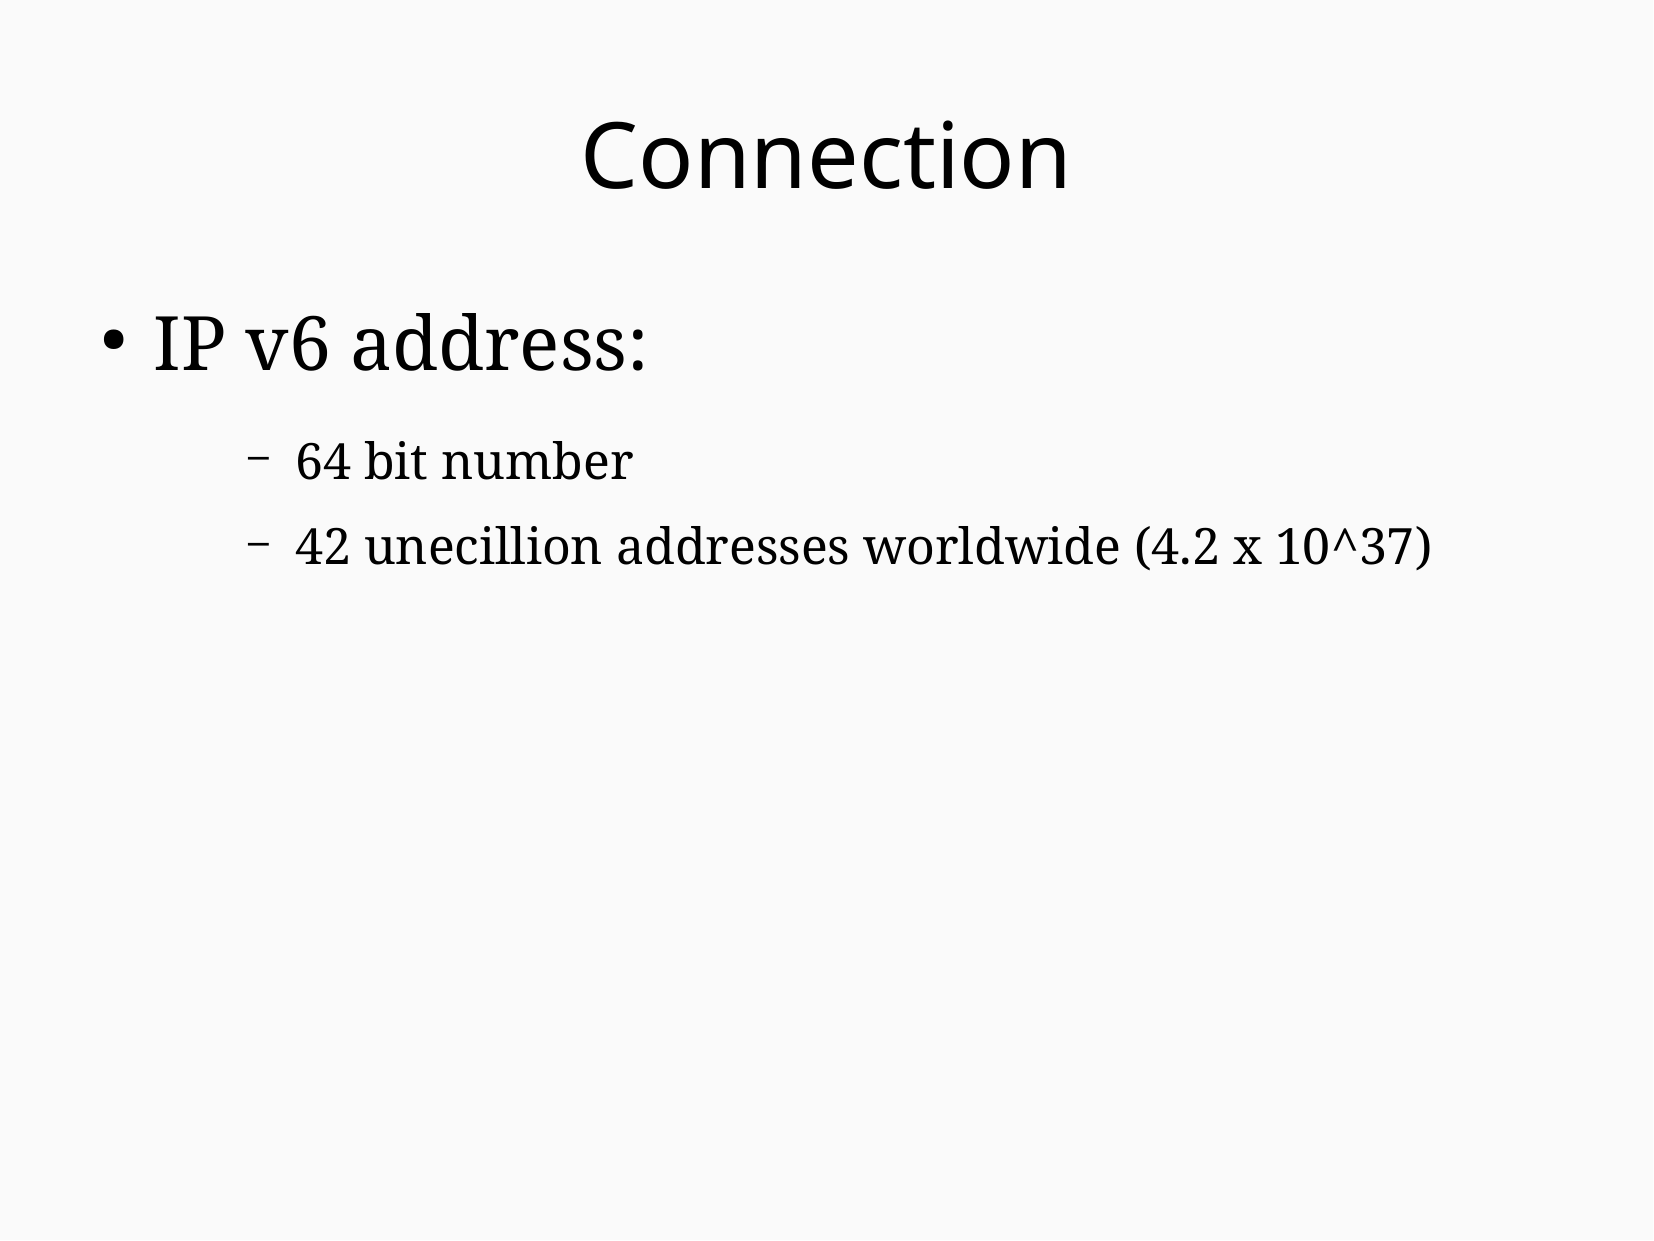

# Connection
IP v6 address:
64 bit number
42 unecillion addresses worldwide (4.2 x 10^37)